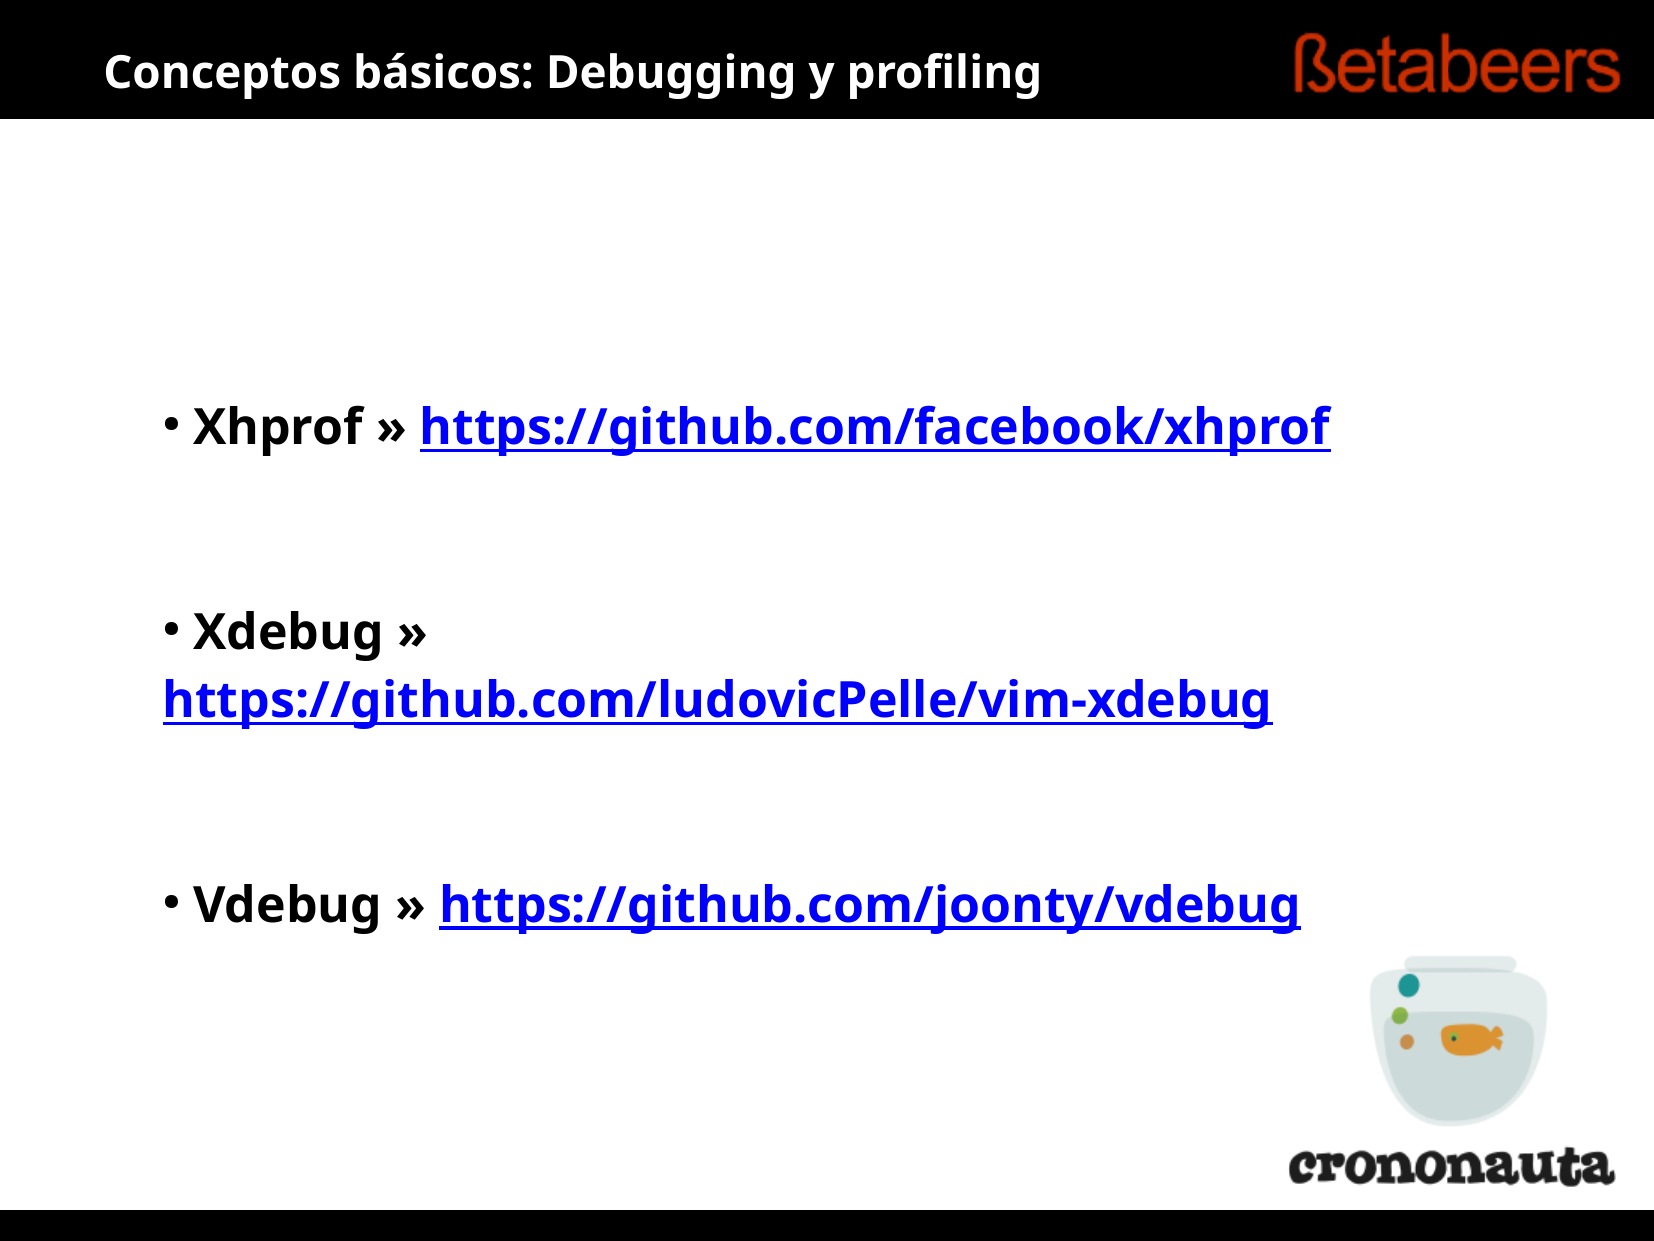

Conceptos básicos: Debugging y profiling
 Xhprof » https://github.com/facebook/xhprof
 Xdebug » https://github.com/ludovicPelle/vim-xdebug
 Vdebug » https://github.com/joonty/vdebug